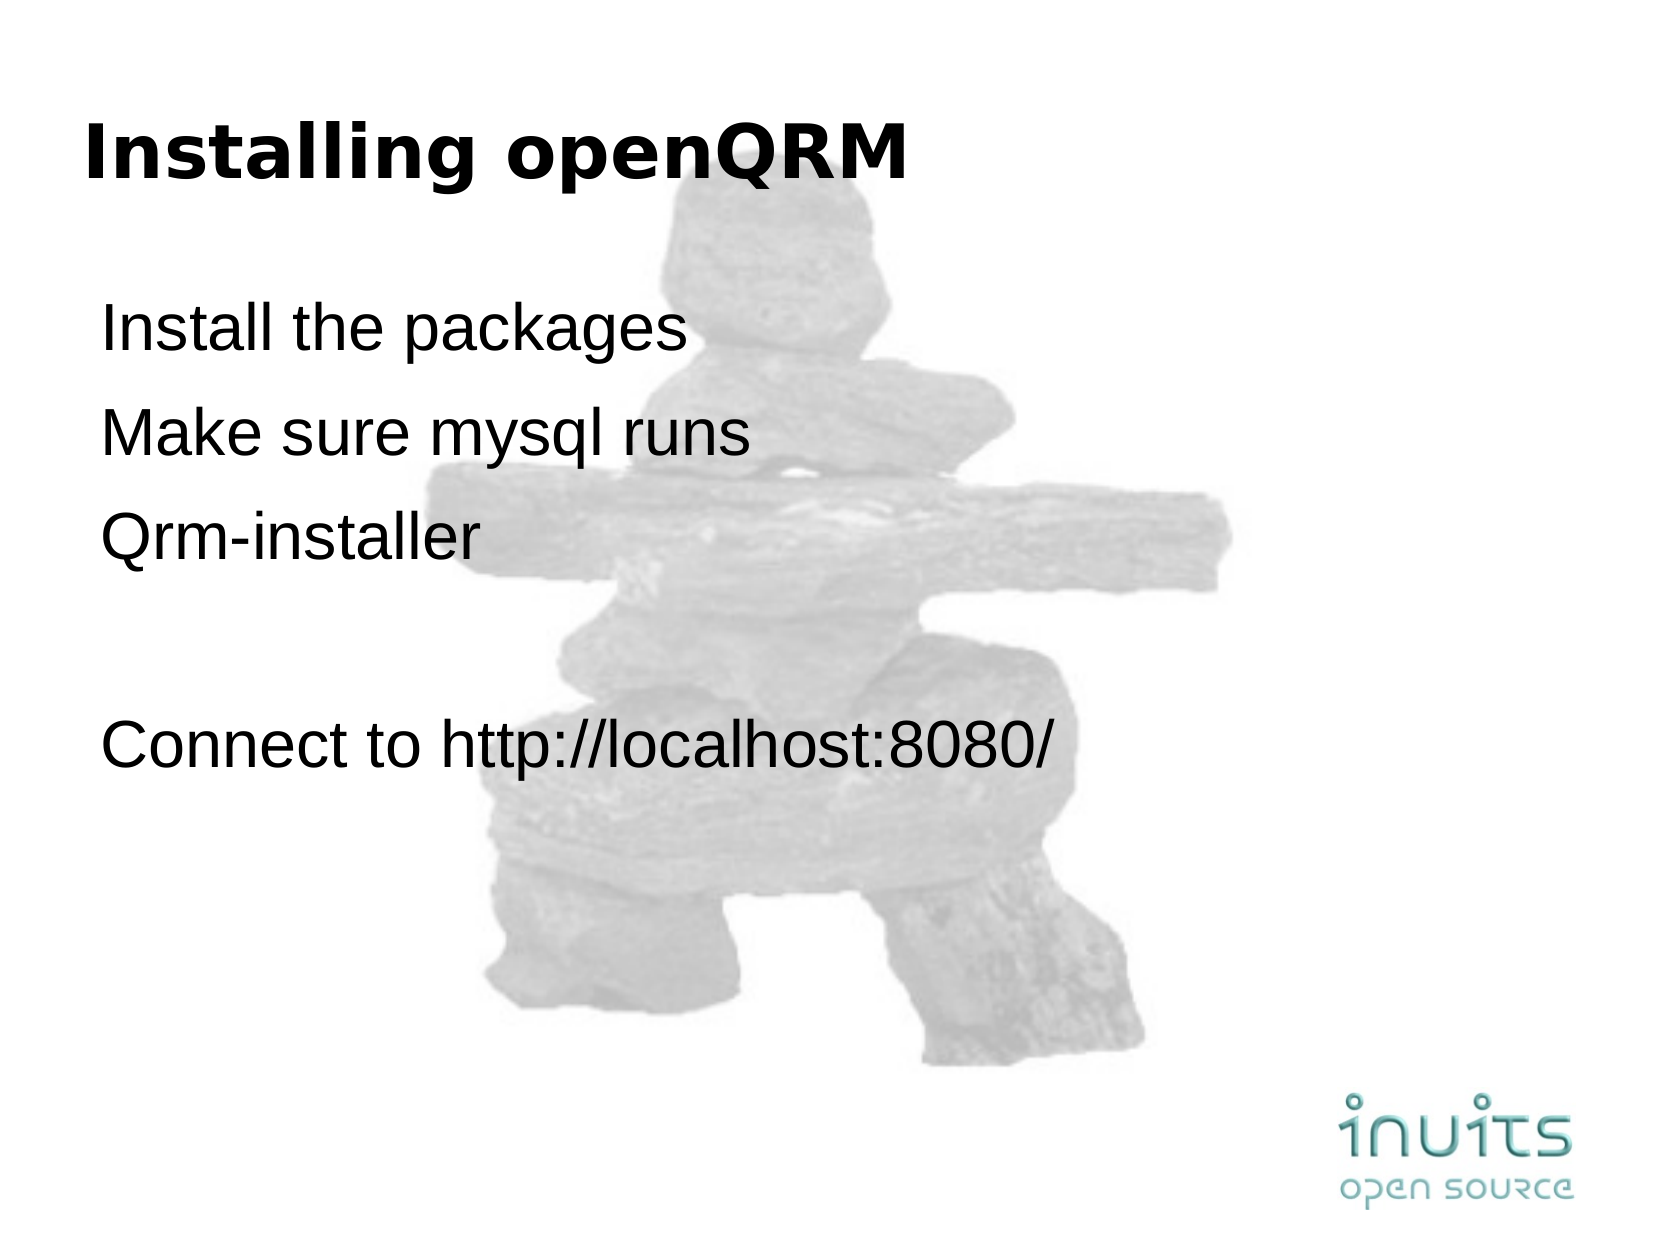

# Installing openQRM
Install the packages
Make sure mysql runs
Qrm-installer
Connect to http://localhost:8080/